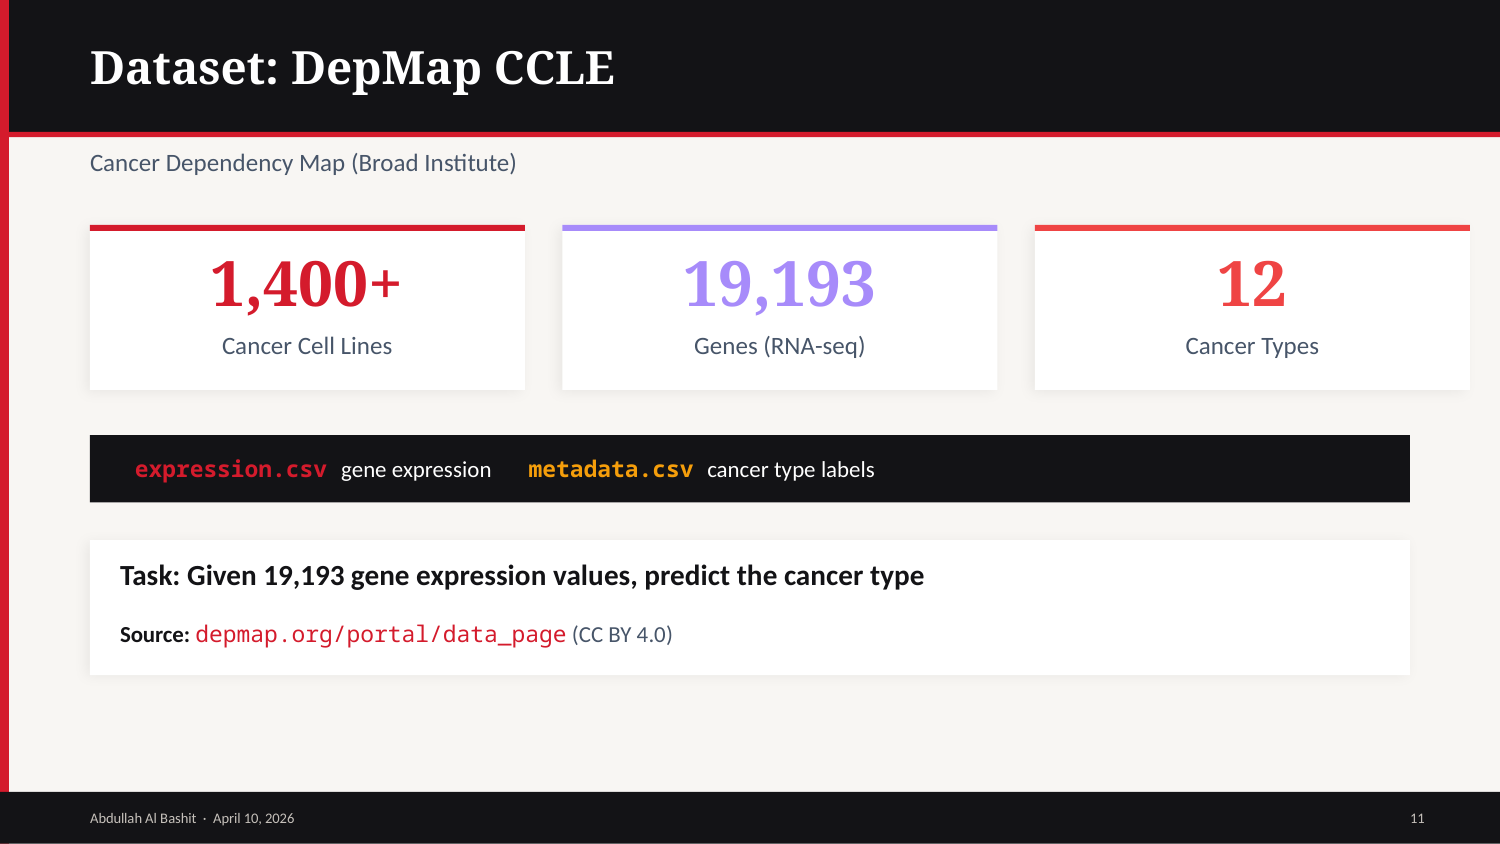

Dataset: DepMap CCLE
Cancer Dependency Map (Broad Institute)
1,400+
19,193
12
Cancer Cell Lines
Genes (RNA-seq)
Cancer Types
expression.csv gene expression metadata.csv cancer type labels
Task: Given 19,193 gene expression values, predict the cancer type
Source: depmap.org/portal/data_page (CC BY 4.0)
Abdullah Al Bashit · April 10, 2026
11